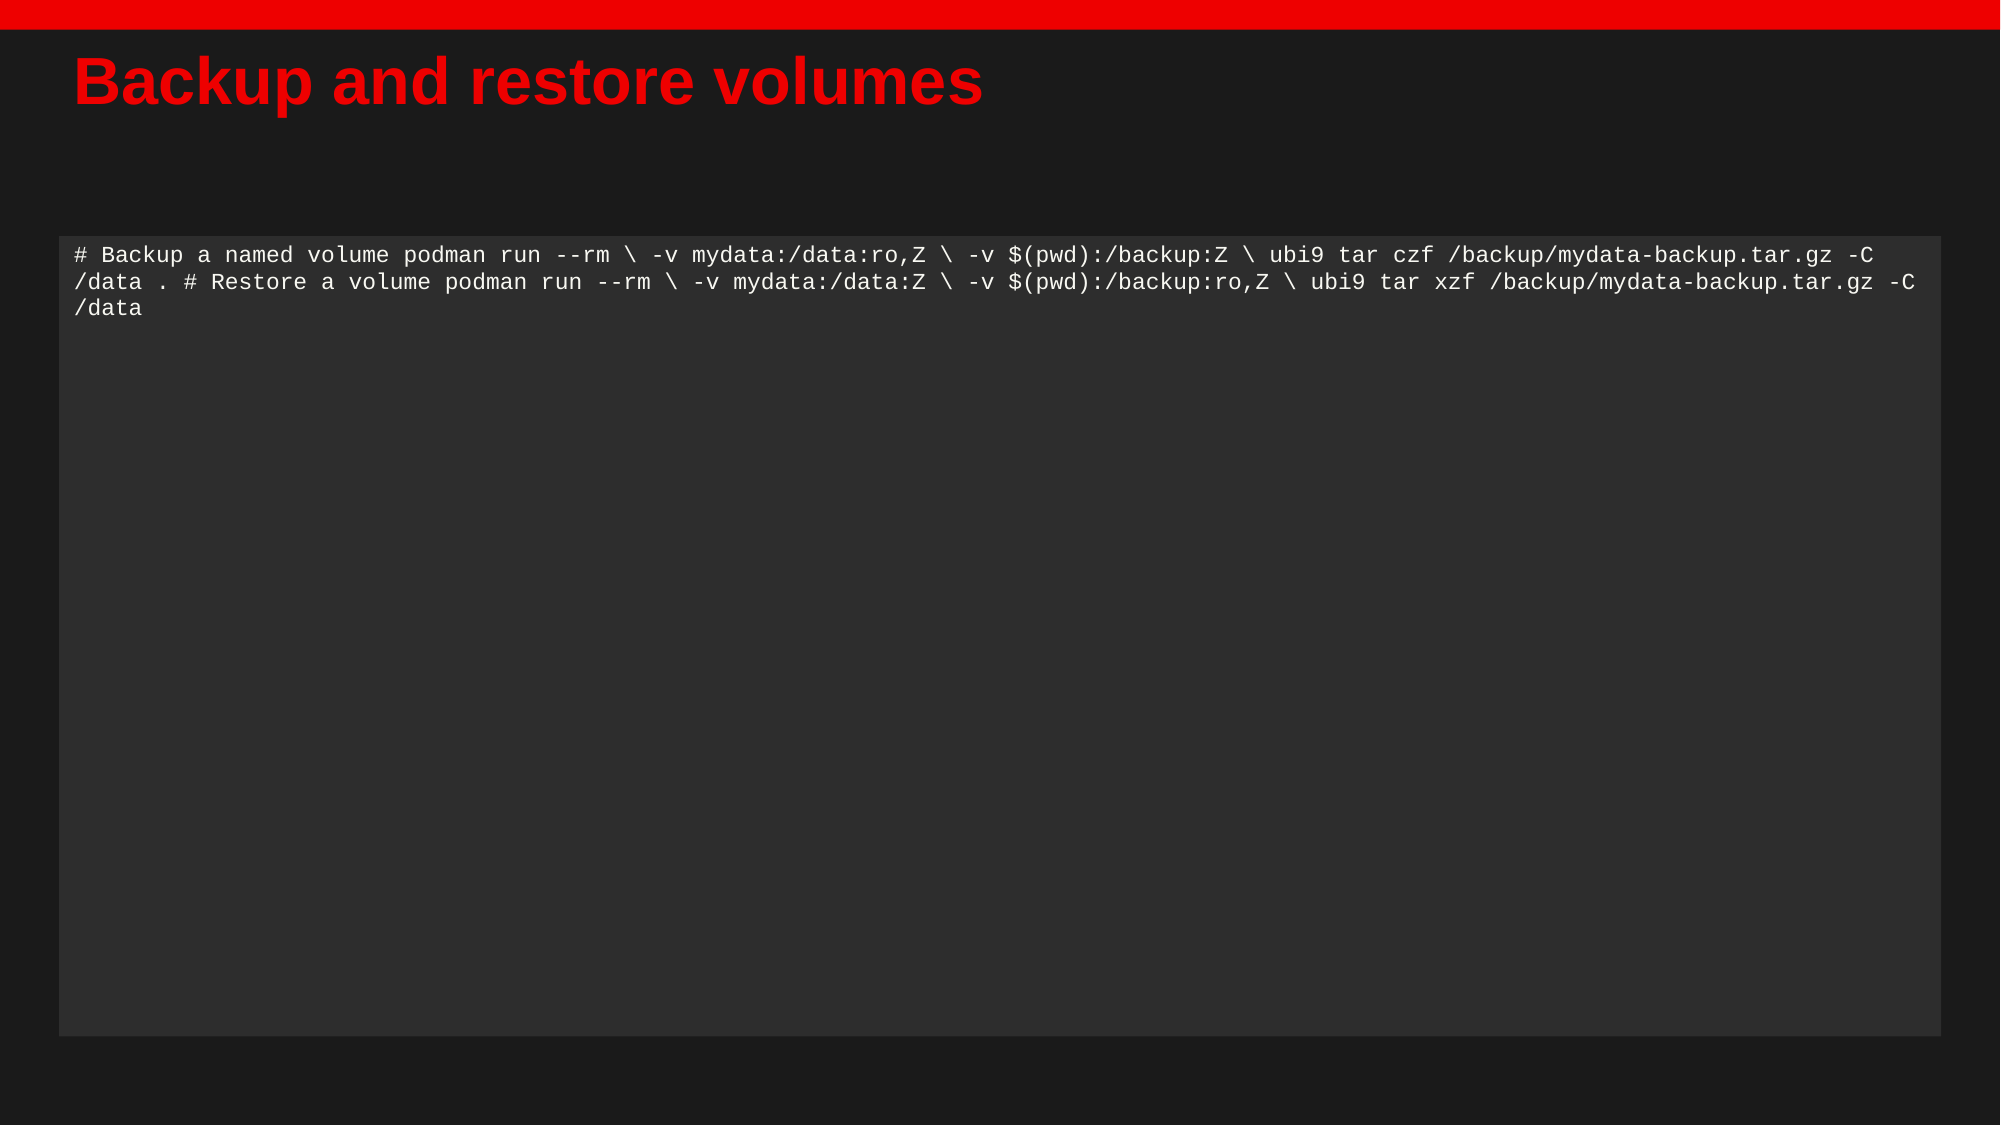

Backup and restore volumes
# Backup a named volume podman run --rm \ -v mydata:/data:ro,Z \ -v $(pwd):/backup:Z \ ubi9 tar czf /backup/mydata-backup.tar.gz -C /data . # Restore a volume podman run --rm \ -v mydata:/data:Z \ -v $(pwd):/backup:ro,Z \ ubi9 tar xzf /backup/mydata-backup.tar.gz -C /data